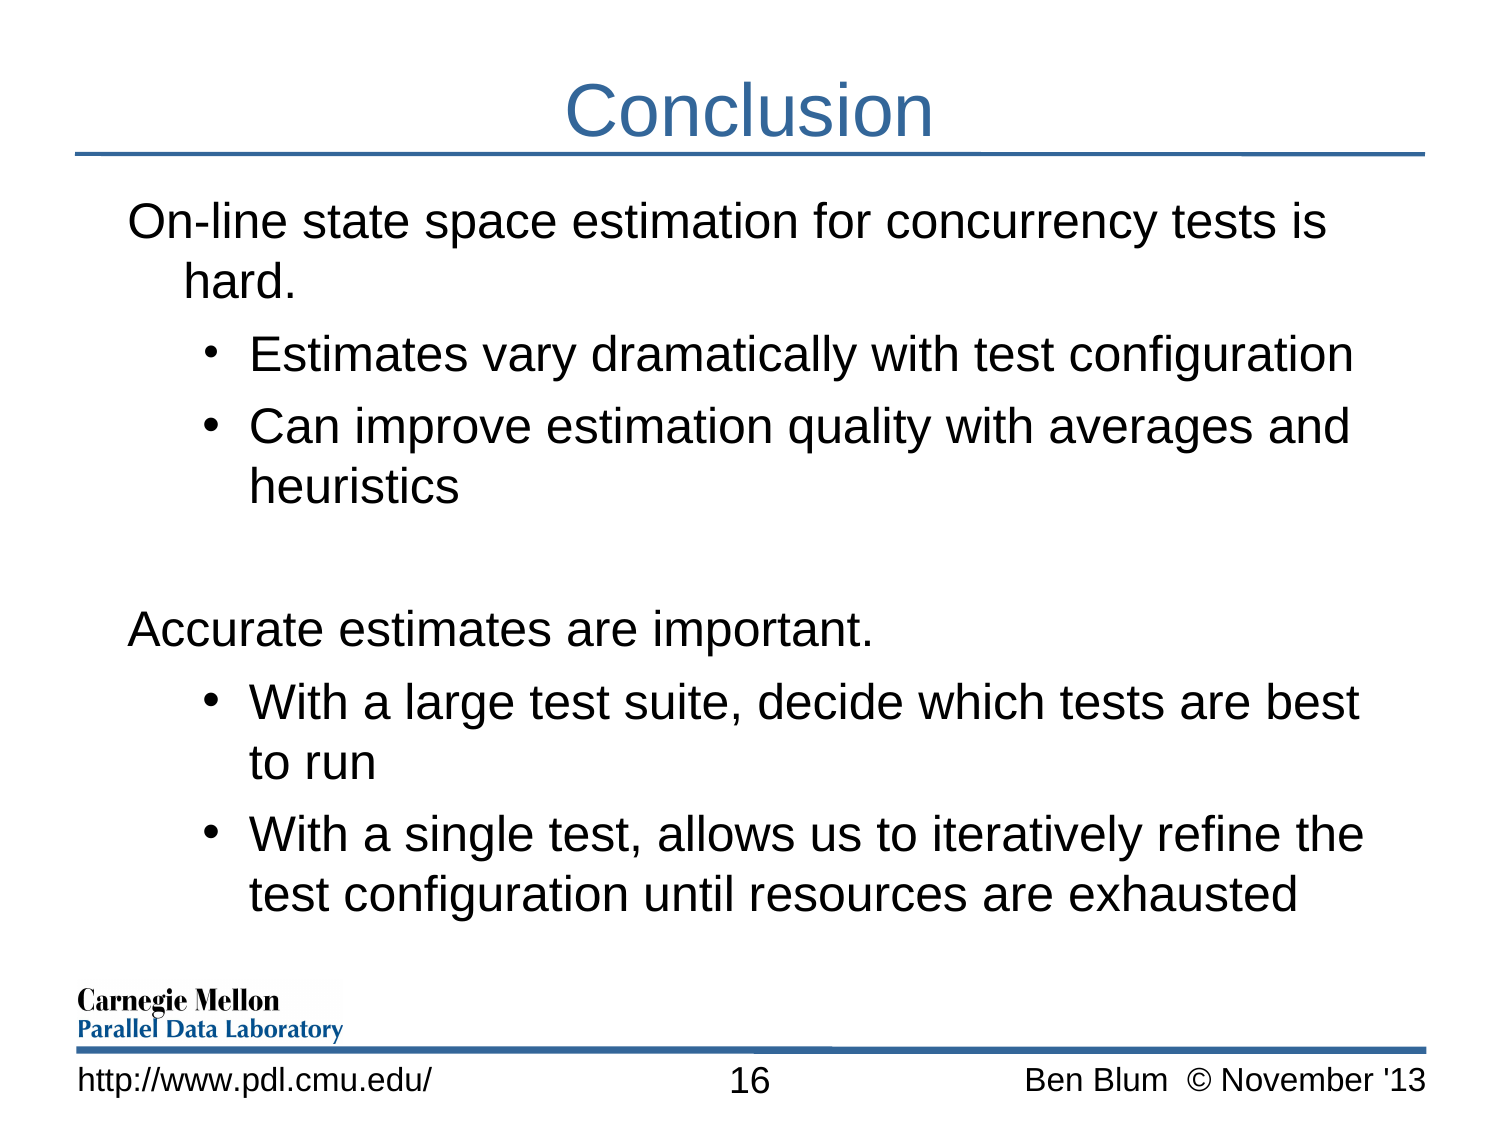

# Conclusion
On-line state space estimation for concurrency tests is hard.
Estimates vary dramatically with test configuration
Can improve estimation quality with averages and heuristics
Accurate estimates are important.
With a large test suite, decide which tests are best to run
With a single test, allows us to iteratively refine the test configuration until resources are exhausted
16